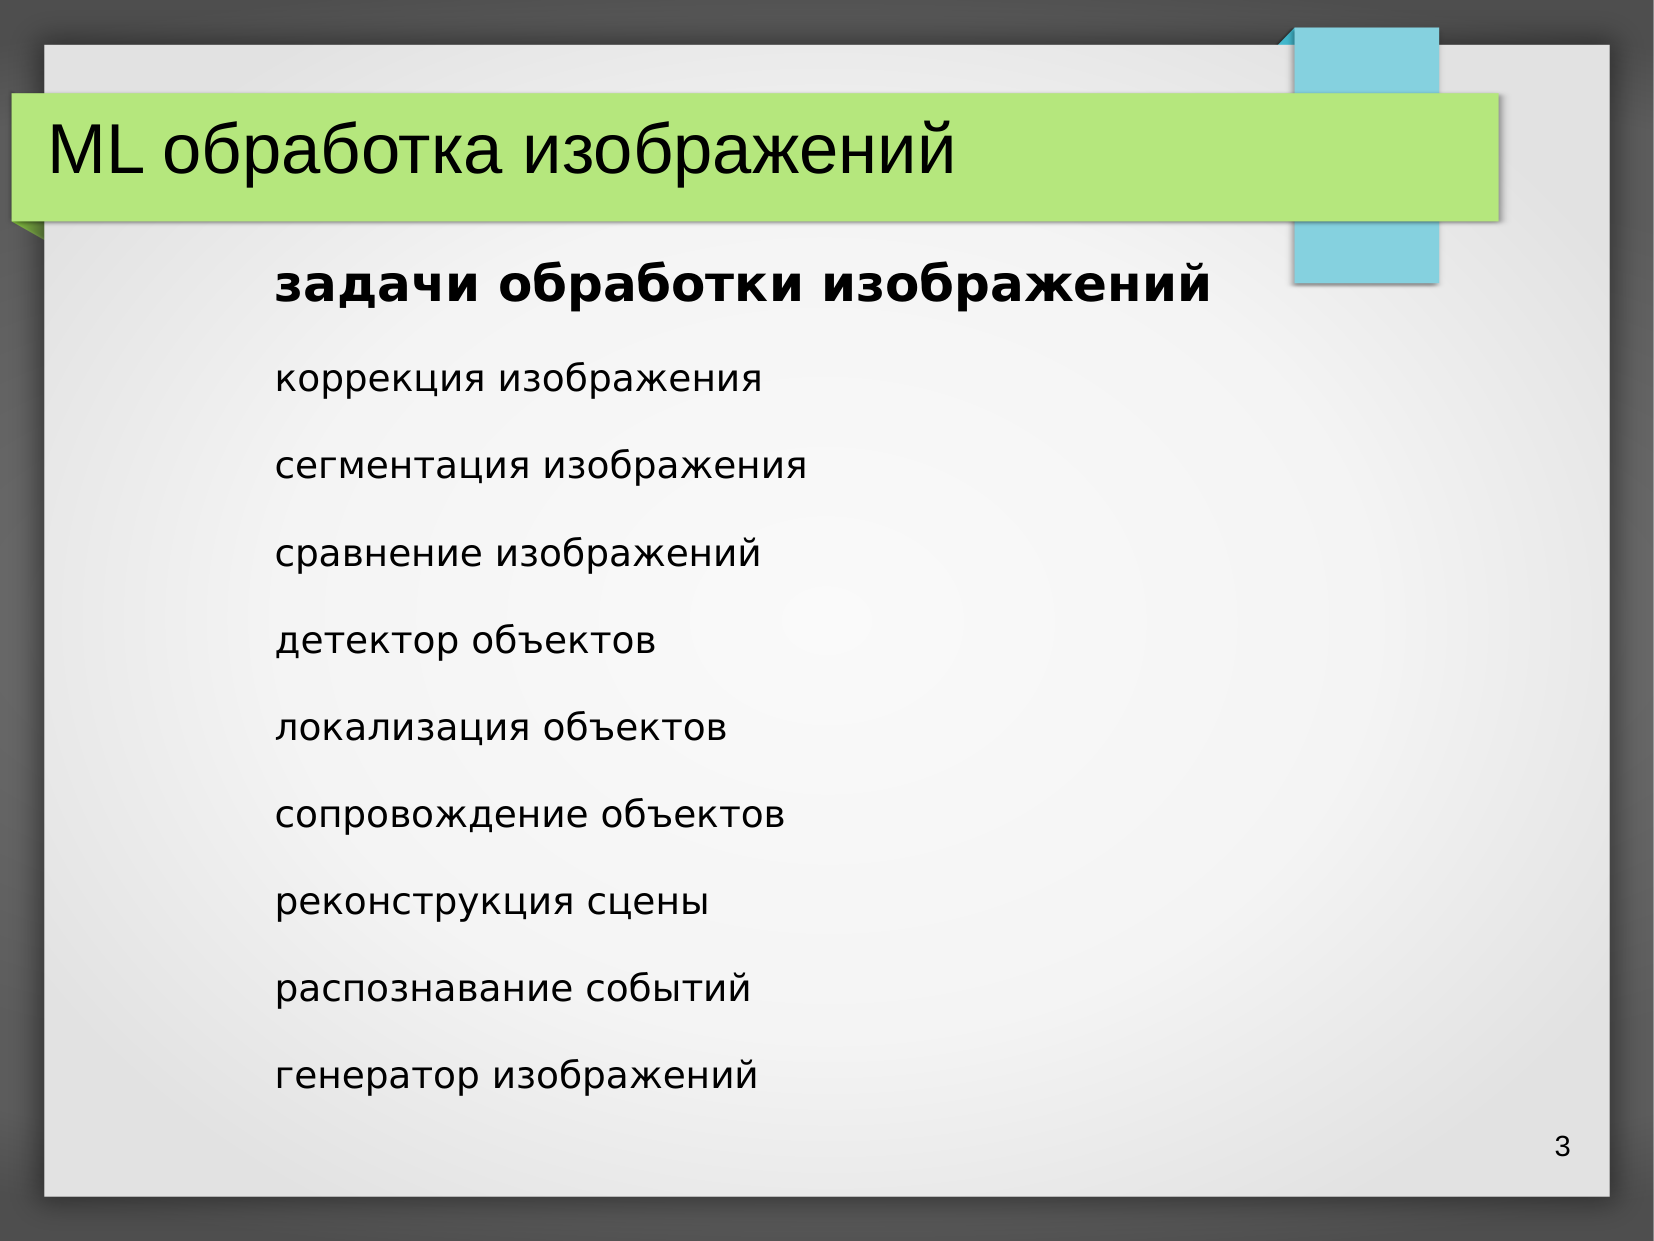

# ML обработка изображений
задачи обработки изображений
коррекция изображения
сегментация изображения
сравнение изображений
детектор объектов
локализация объектов
сопровождение объектов
реконструкция сцены
распознавание событий
генератор изображений
3